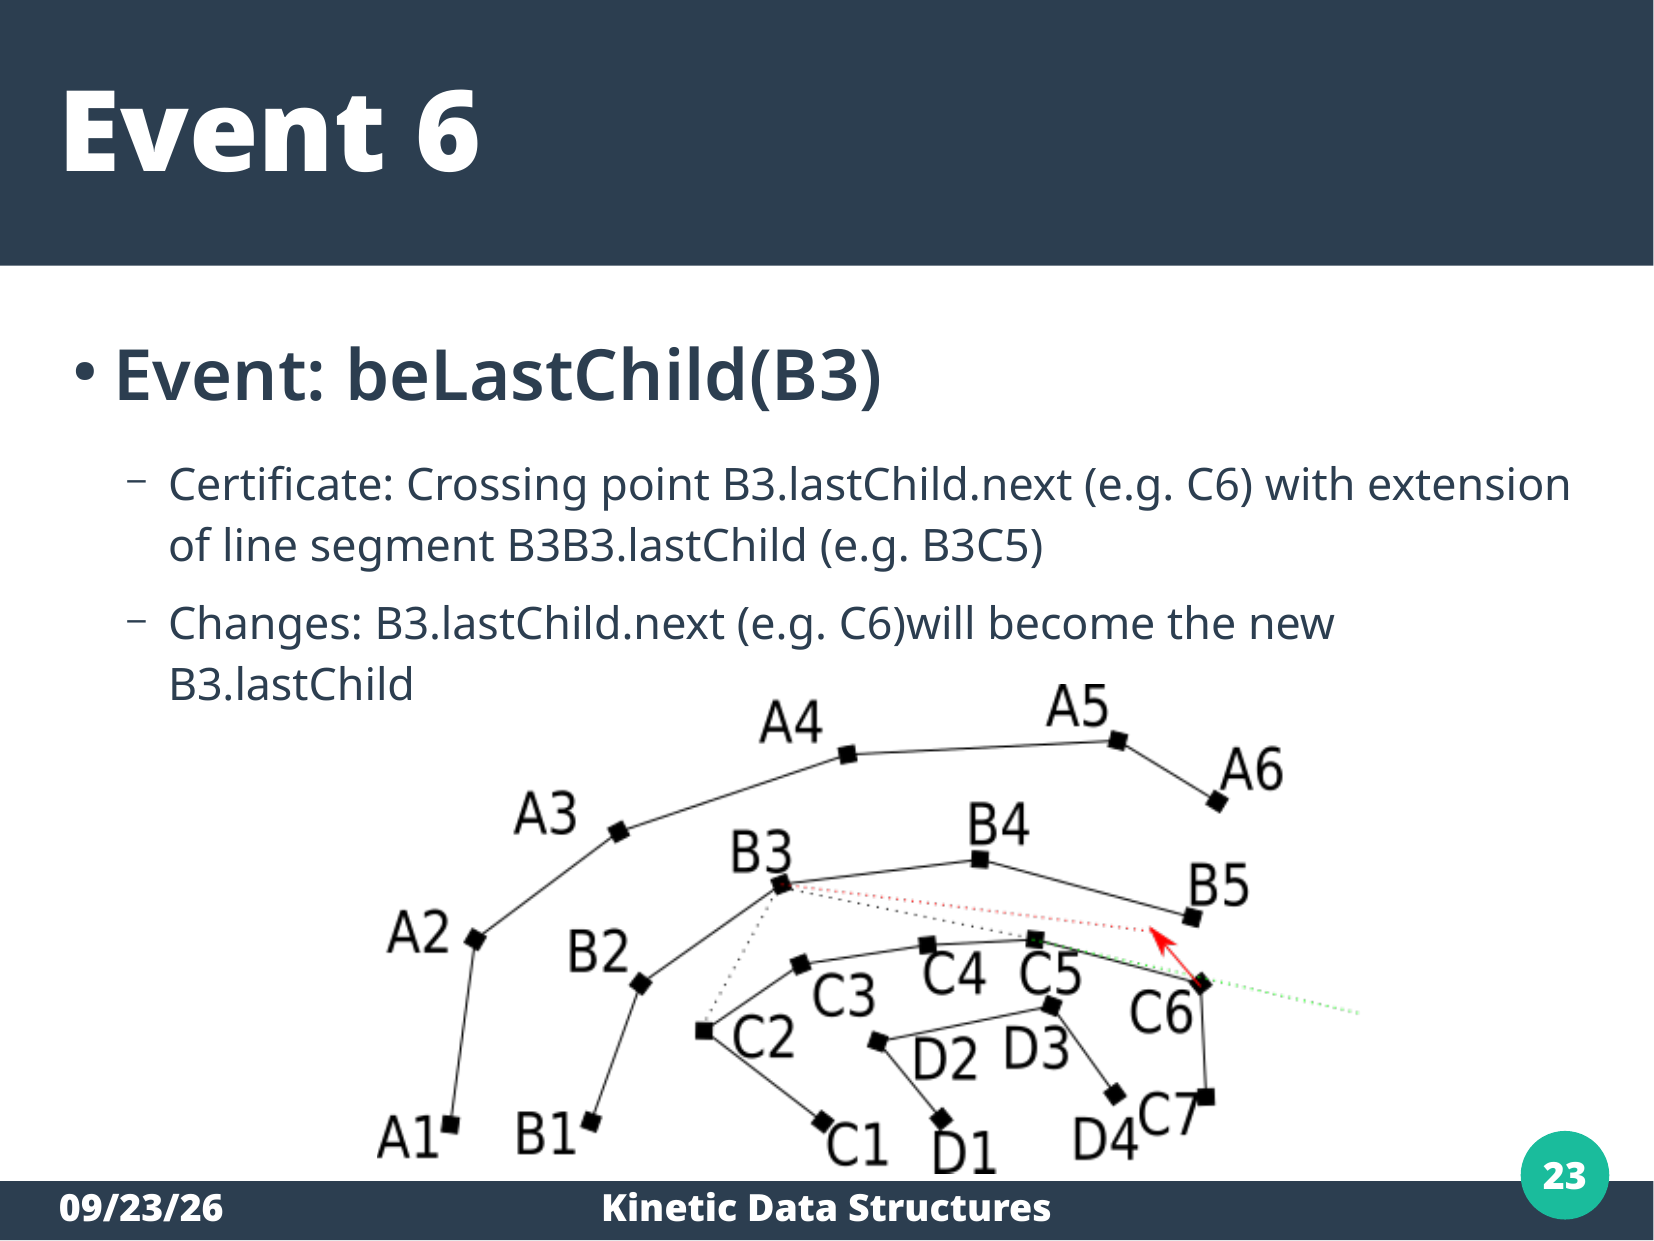

# Event 6
Event: beLastChild(B3)
Certificate: Crossing point B3.lastChild.next (e.g. C6) with extension of line segment B3B3.lastChild (e.g. B3C5)
Changes: B3.lastChild.next (e.g. C6)will become the new B3.lastChild
23
Kinetic Data Structures